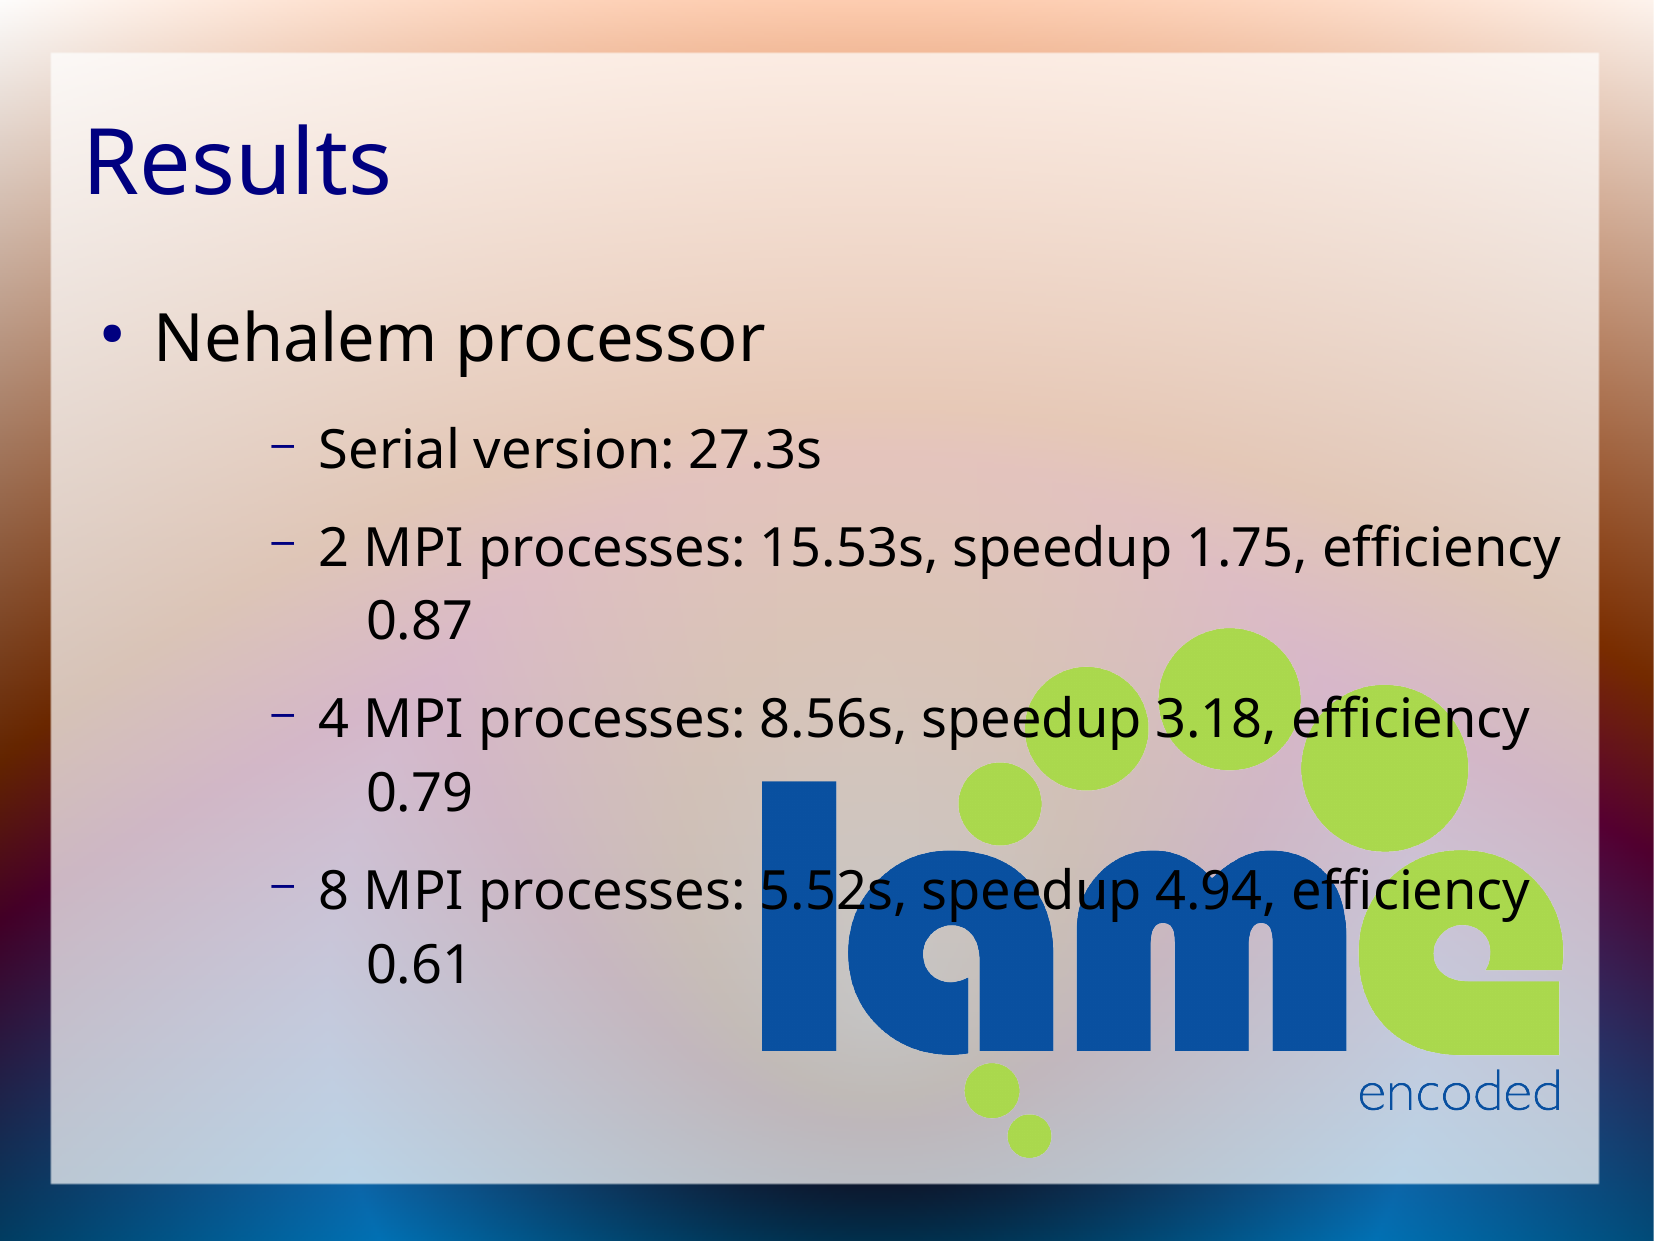

# Results
Nehalem processor
Serial version: 27.3s
2 MPI processes: 15.53s, speedup 1.75, efficiency 0.87
4 MPI processes: 8.56s, speedup 3.18, efficiency 0.79
8 MPI processes: 5.52s, speedup 4.94, efficiency 0.61